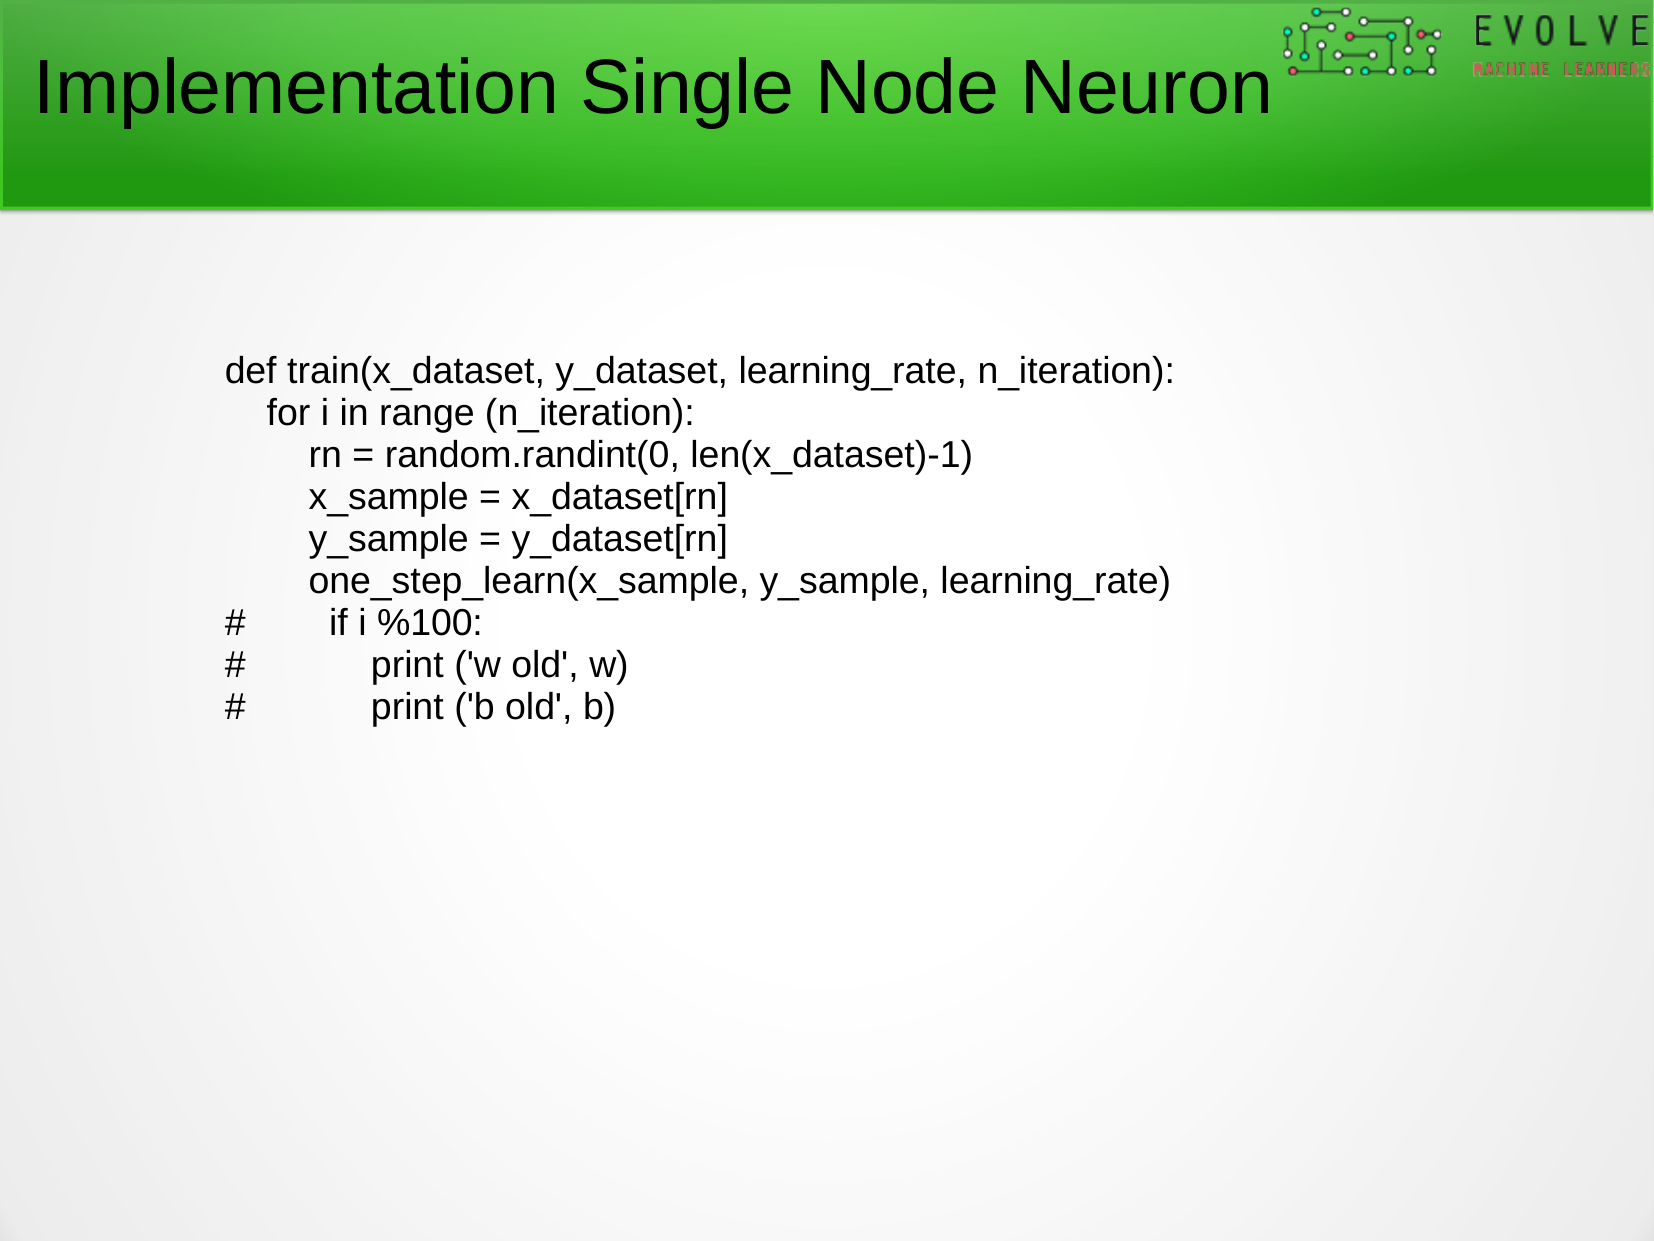

Implementation Single Node Neuron
def train(x_dataset, y_dataset, learning_rate, n_iteration):
 for i in range (n_iteration):
 rn = random.randint(0, len(x_dataset)-1)
 x_sample = x_dataset[rn]
 y_sample = y_dataset[rn]
 one_step_learn(x_sample, y_sample, learning_rate)
# if i %100:
# print ('w old', w)
# print ('b old', b)